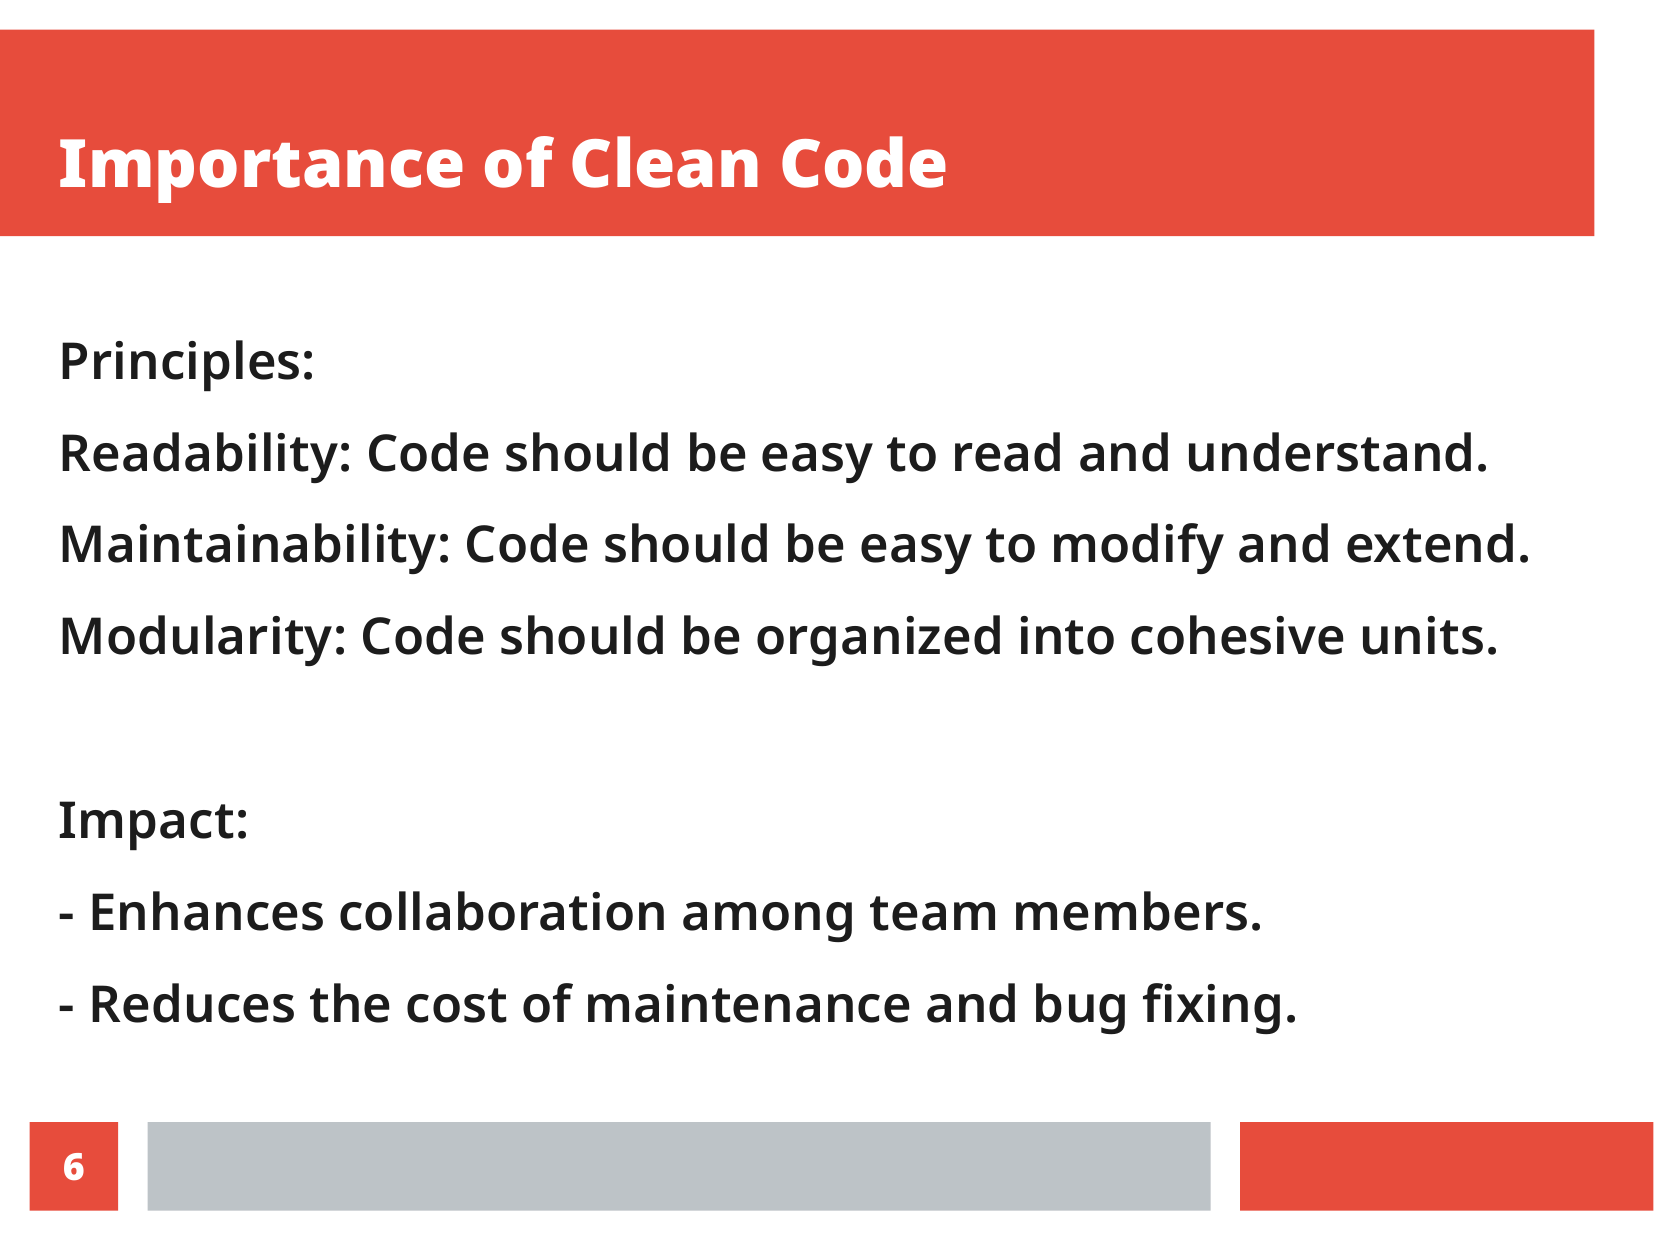

# Importance of Clean Code
Principles:
Readability: Code should be easy to read and understand.
Maintainability: Code should be easy to modify and extend.
Modularity: Code should be organized into cohesive units.
Impact:
- Enhances collaboration among team members.
- Reduces the cost of maintenance and bug fixing.
6